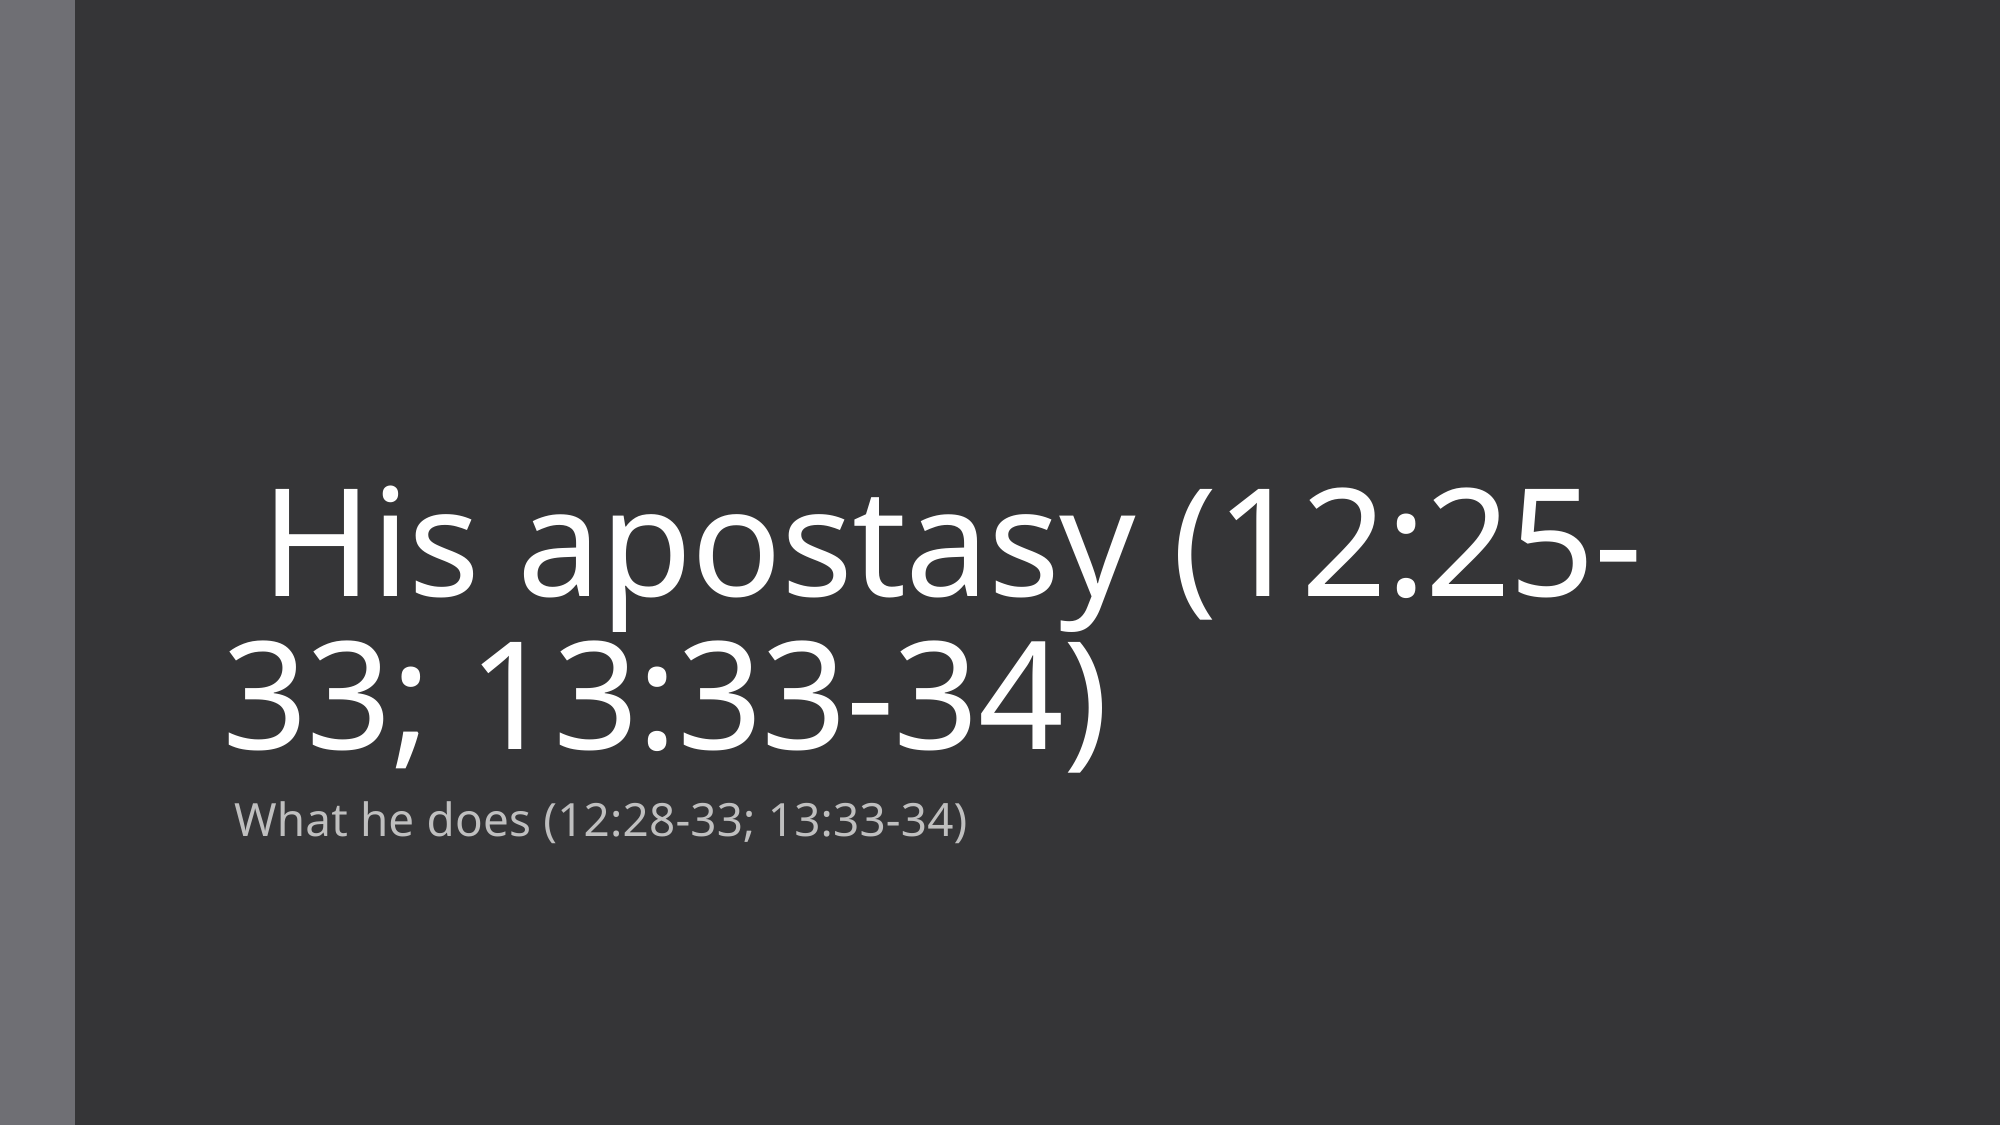

# His apostasy (12:25-33; 13:33-34)
 What he does (12:28-33; 13:33-34)